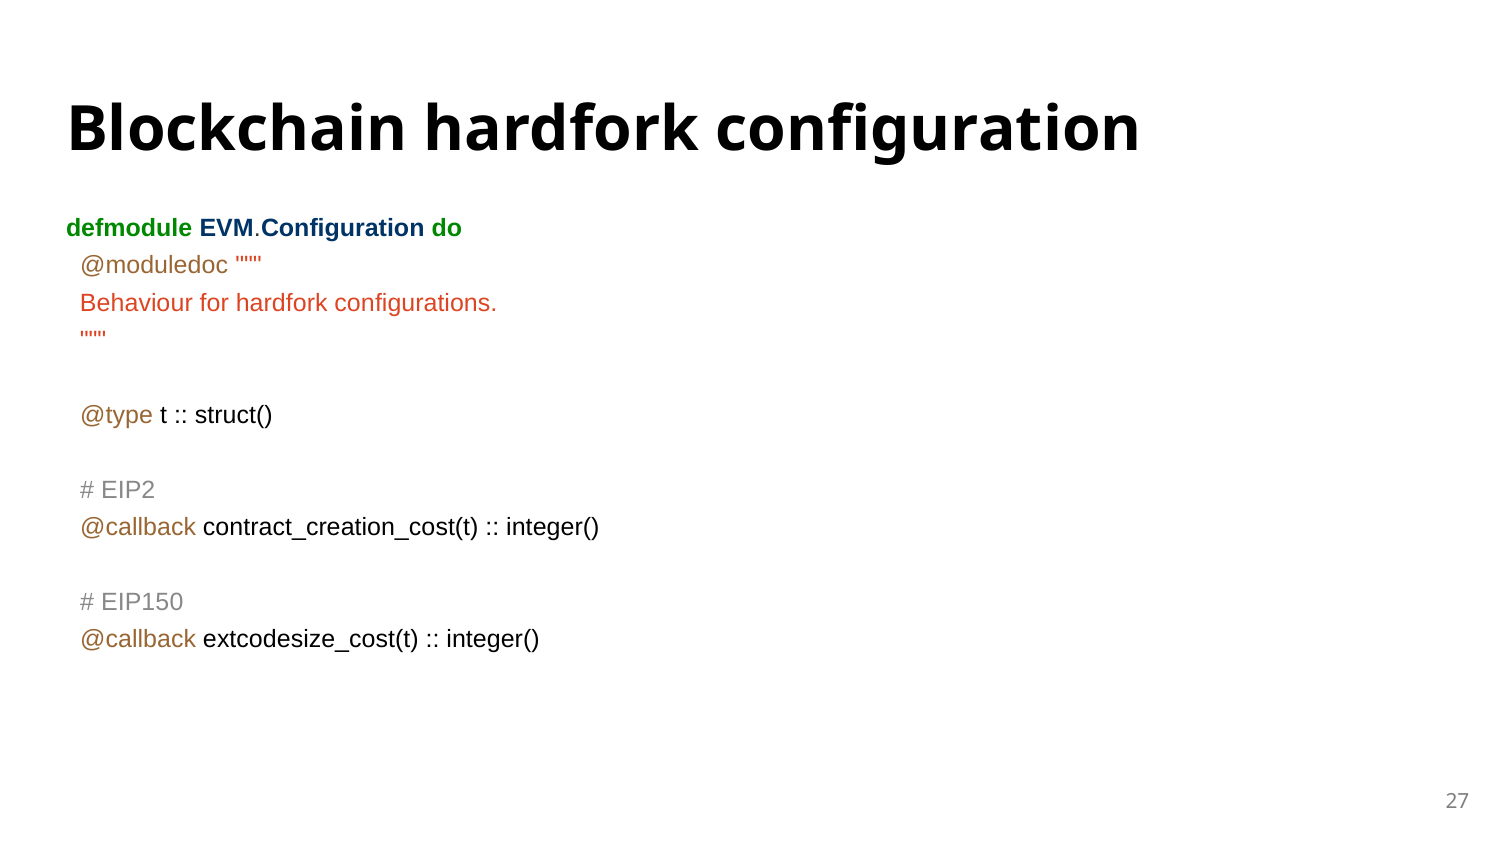

# Blockchain hardfork configuration
defmodule EVM.Configuration do
 @moduledoc """
 Behaviour for hardfork configurations.
 """
 @type t :: struct()
 # EIP2
 @callback contract_creation_cost(t) :: integer()
 # EIP150
 @callback extcodesize_cost(t) :: integer()